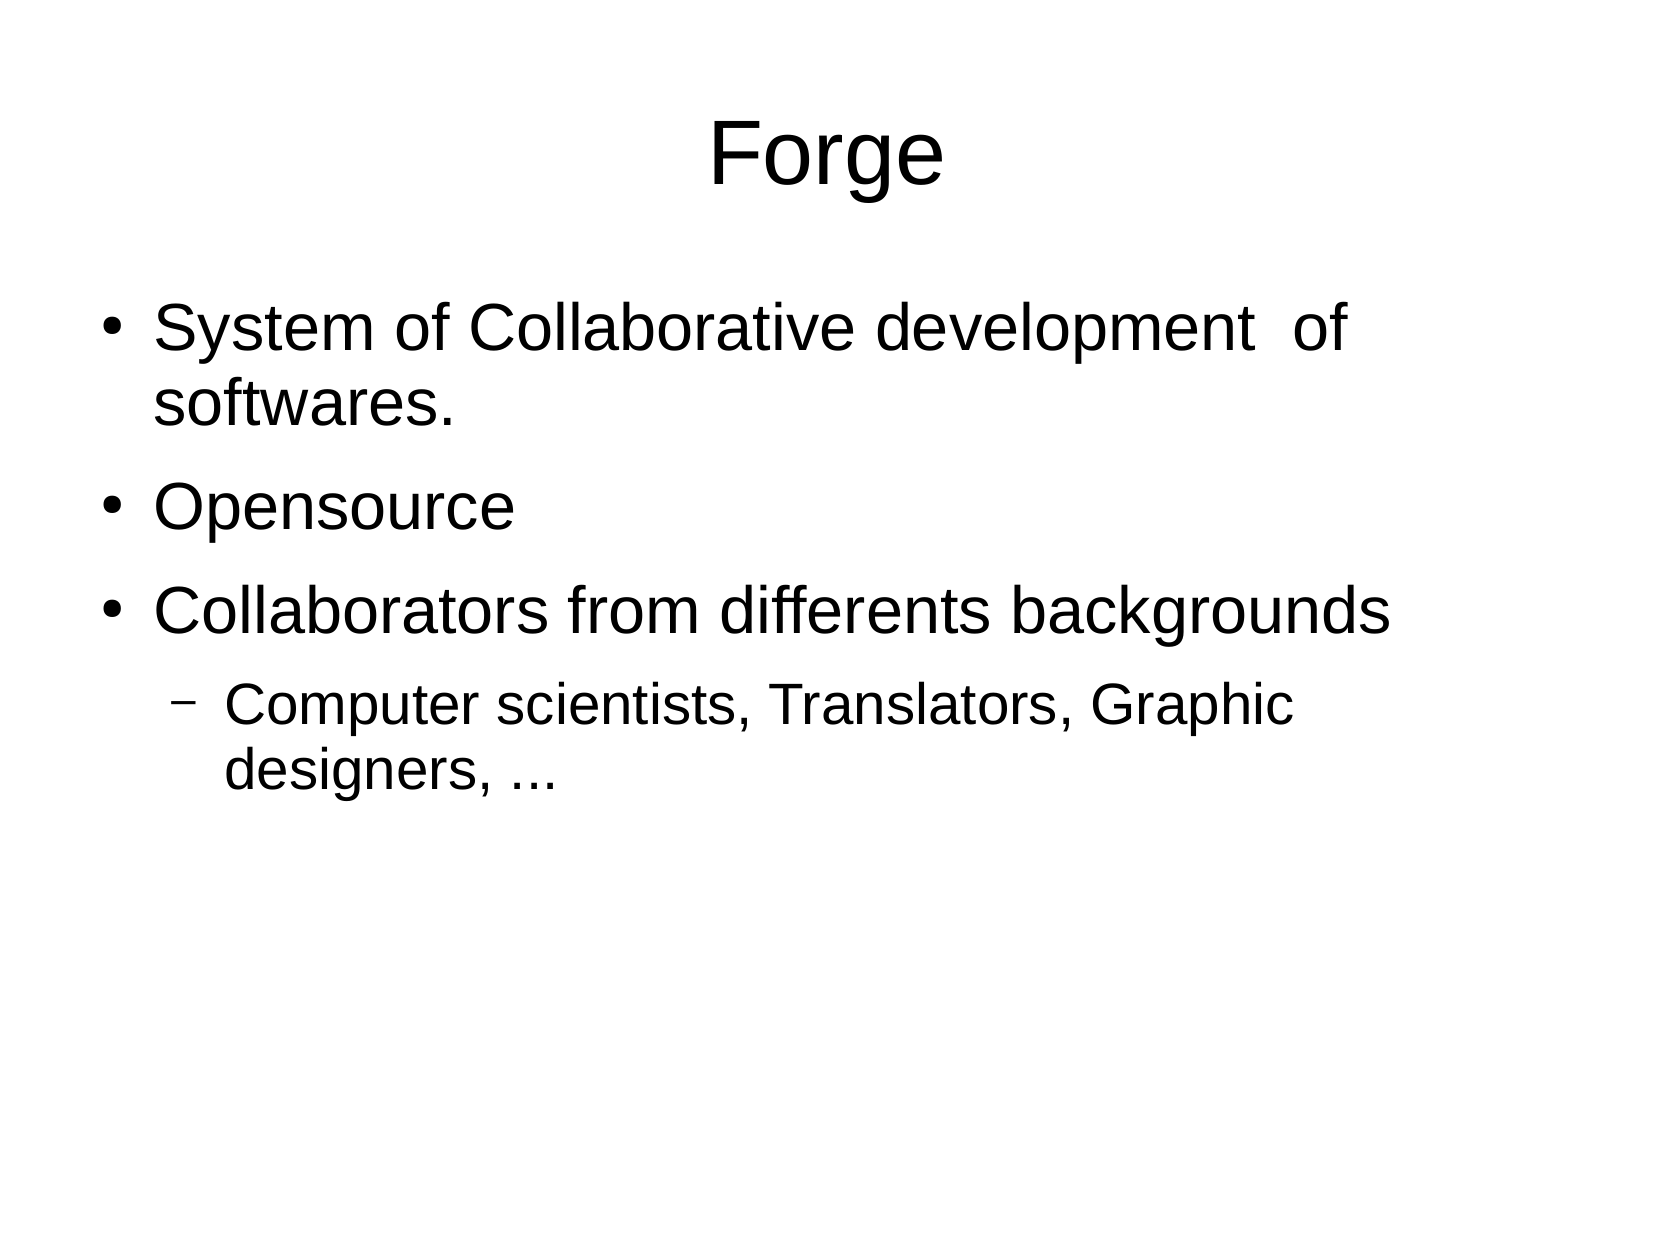

# Forge
System of Collaborative development of softwares.
Opensource
Collaborators from differents backgrounds
Computer scientists, Translators, Graphic designers, ...